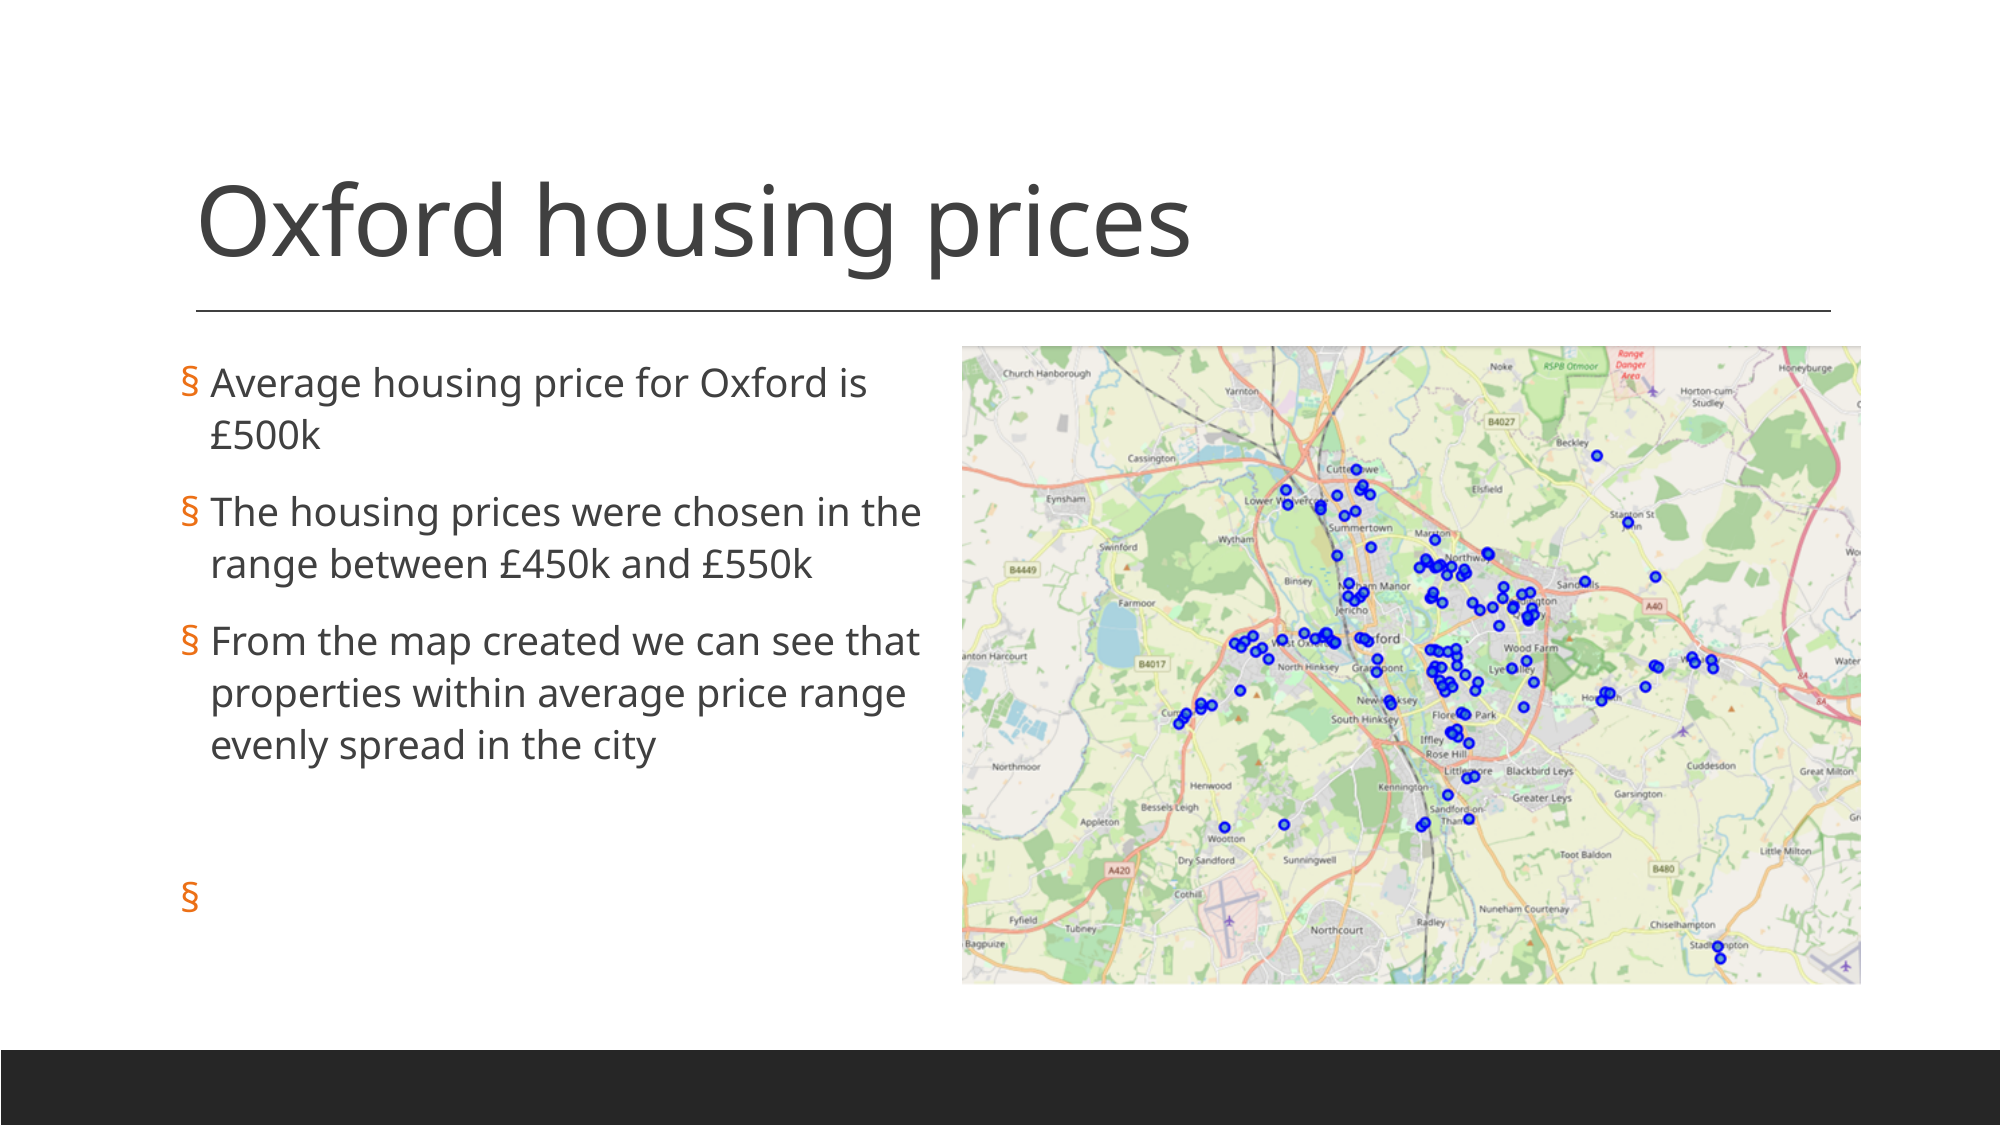

# Oxford housing prices
 Average housing price for Oxford is £500k
 The housing prices were chosen in the range between £450k and £550k
 From the map created we can see that properties within average price range evenly spread in the city